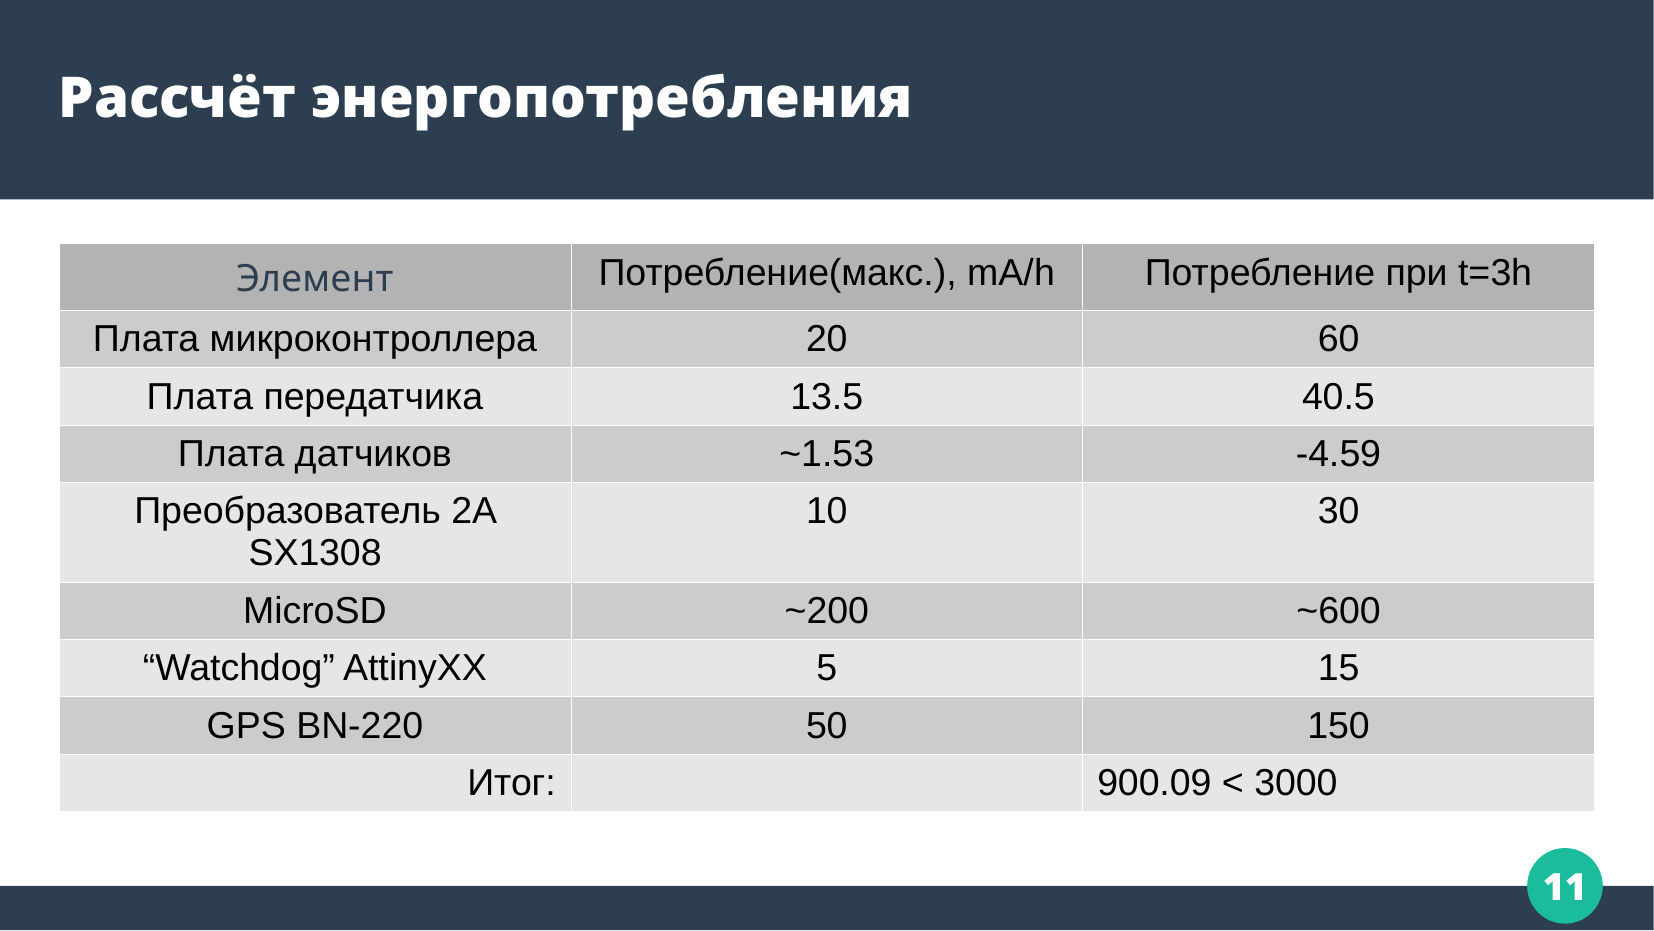

# Рассчёт энергопотребления
| Элемент | Потребление(макс.), mA/h | Потребление при t=3h |
| --- | --- | --- |
| Плата микроконтроллера | 20 | 60 |
| Плата передатчика | 13.5 | 40.5 |
| Плата датчиков | ~1.53 | -4.59 |
| Преобразователь 2A SX1308 | 10 | 30 |
| MicroSD | ~200 | ~600 |
| “Watchdog” AttinyXX | 5 | 15 |
| GPS BN-220 | 50 | 150 |
| Итог: | | 900.09 < 3000 |